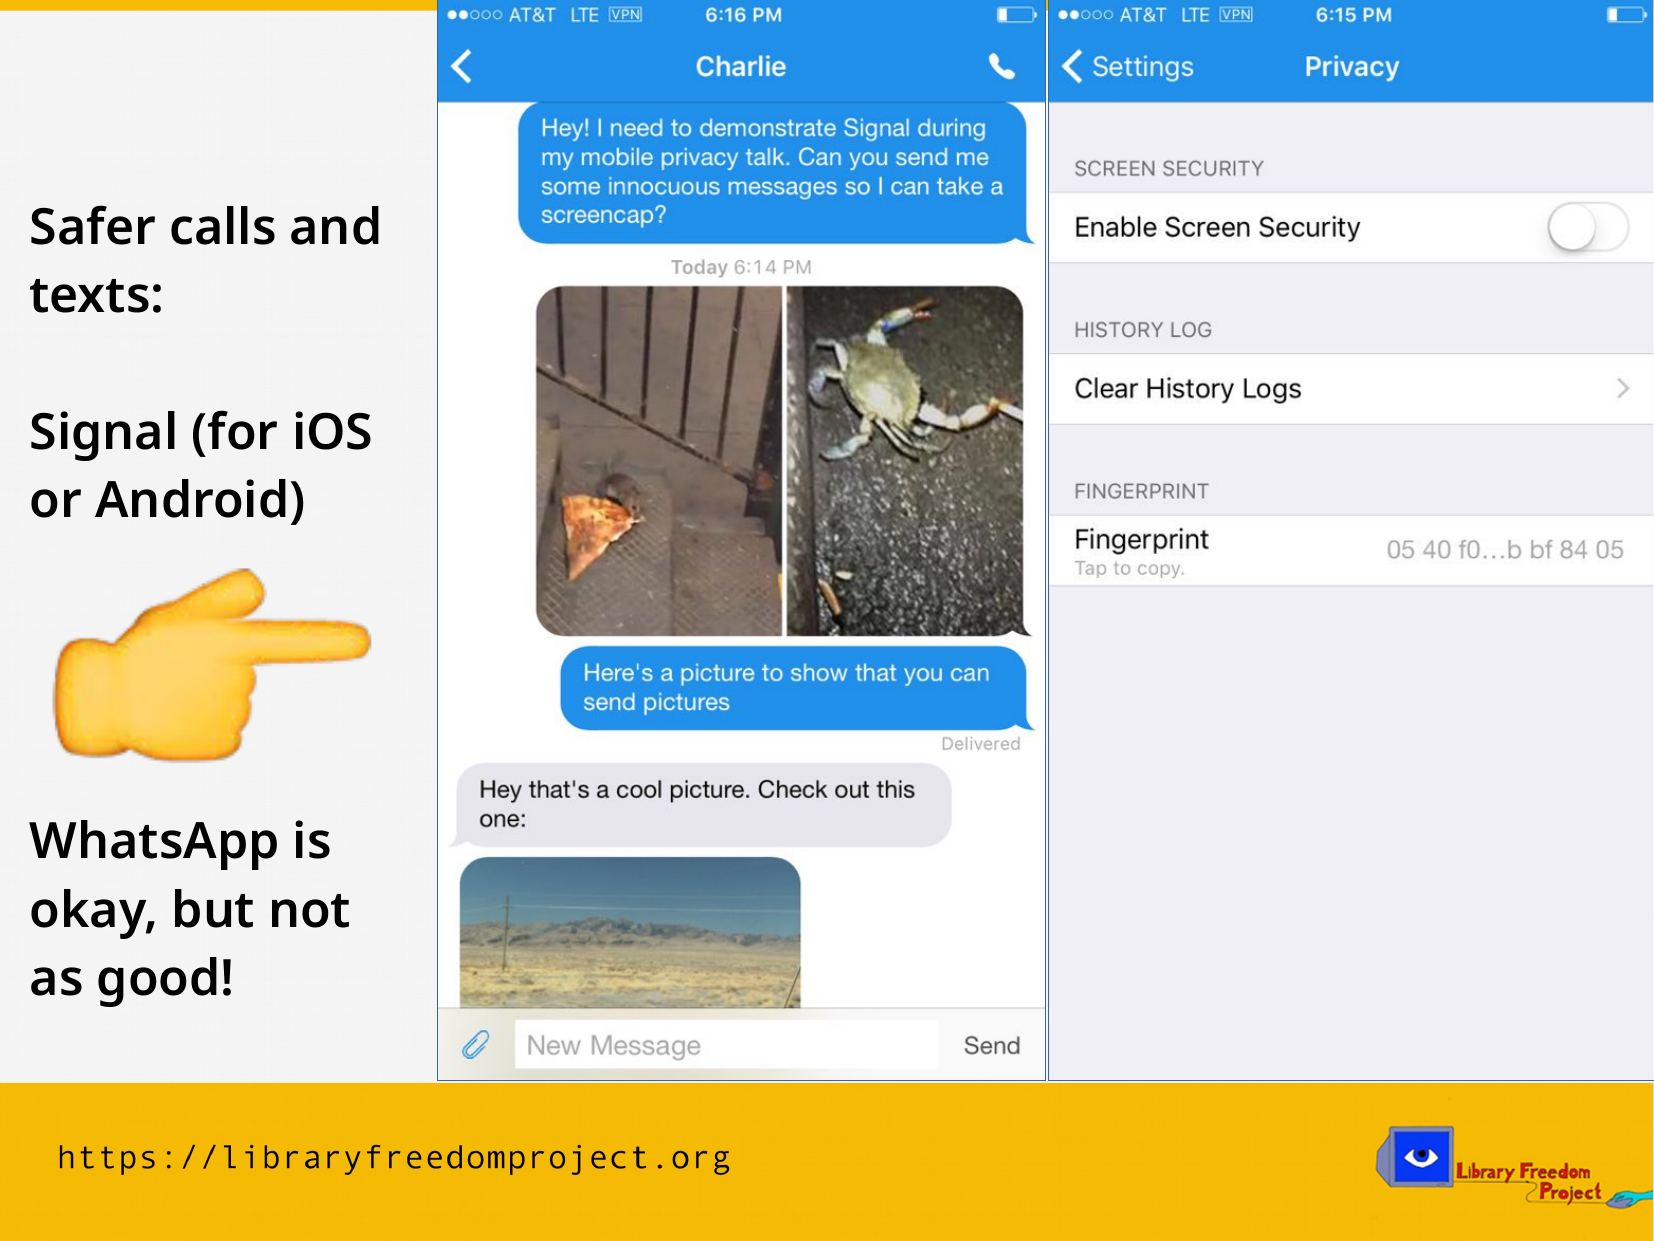

#
Safer calls and texts:
Signal (for iOS or Android)
WhatsApp is okay, but not as good!